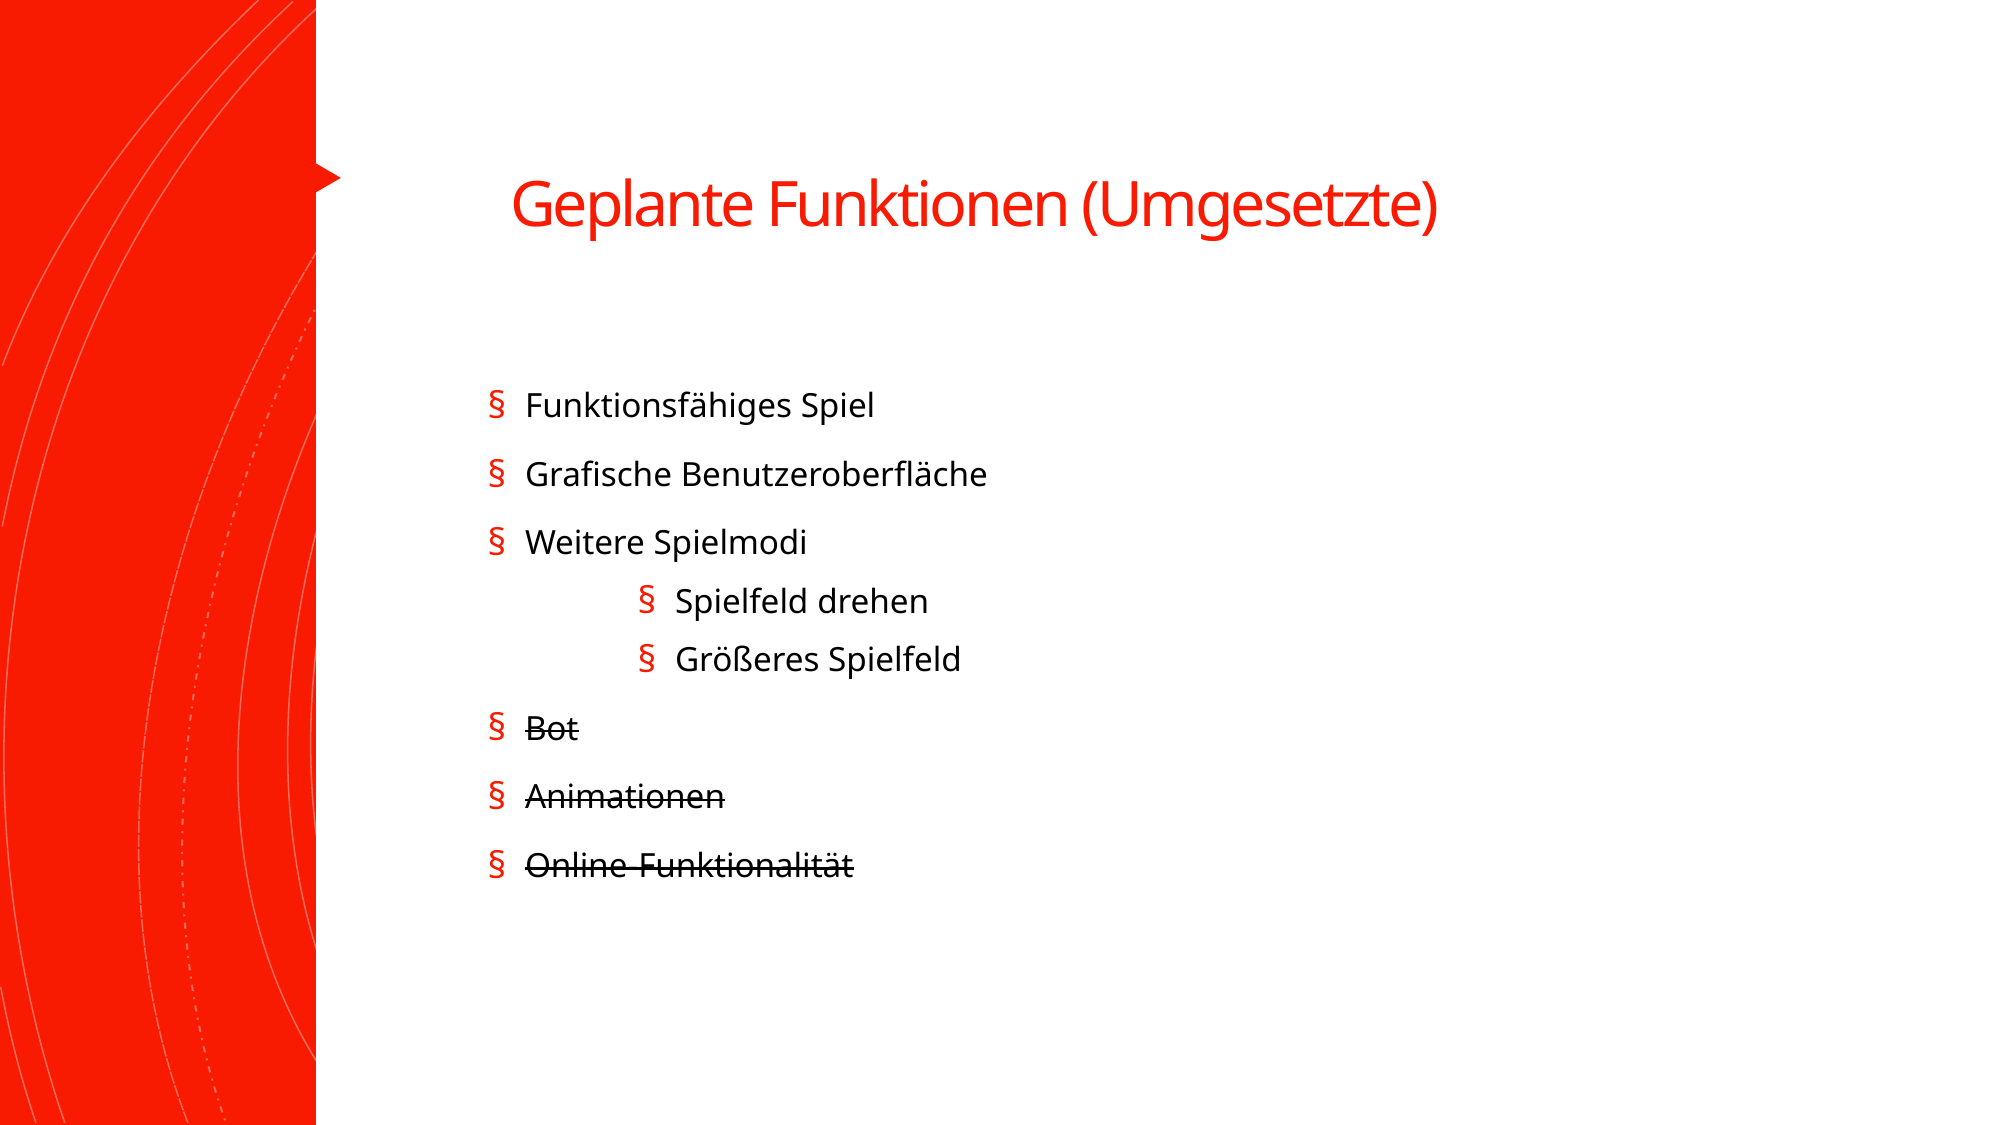

# Geplante Funktionen (Umgesetzte)
Funktionsfähiges Spiel
Grafische Benutzeroberfläche
Weitere Spielmodi
Spielfeld drehen
Größeres Spielfeld
Bot
Animationen
Online-Funktionalität